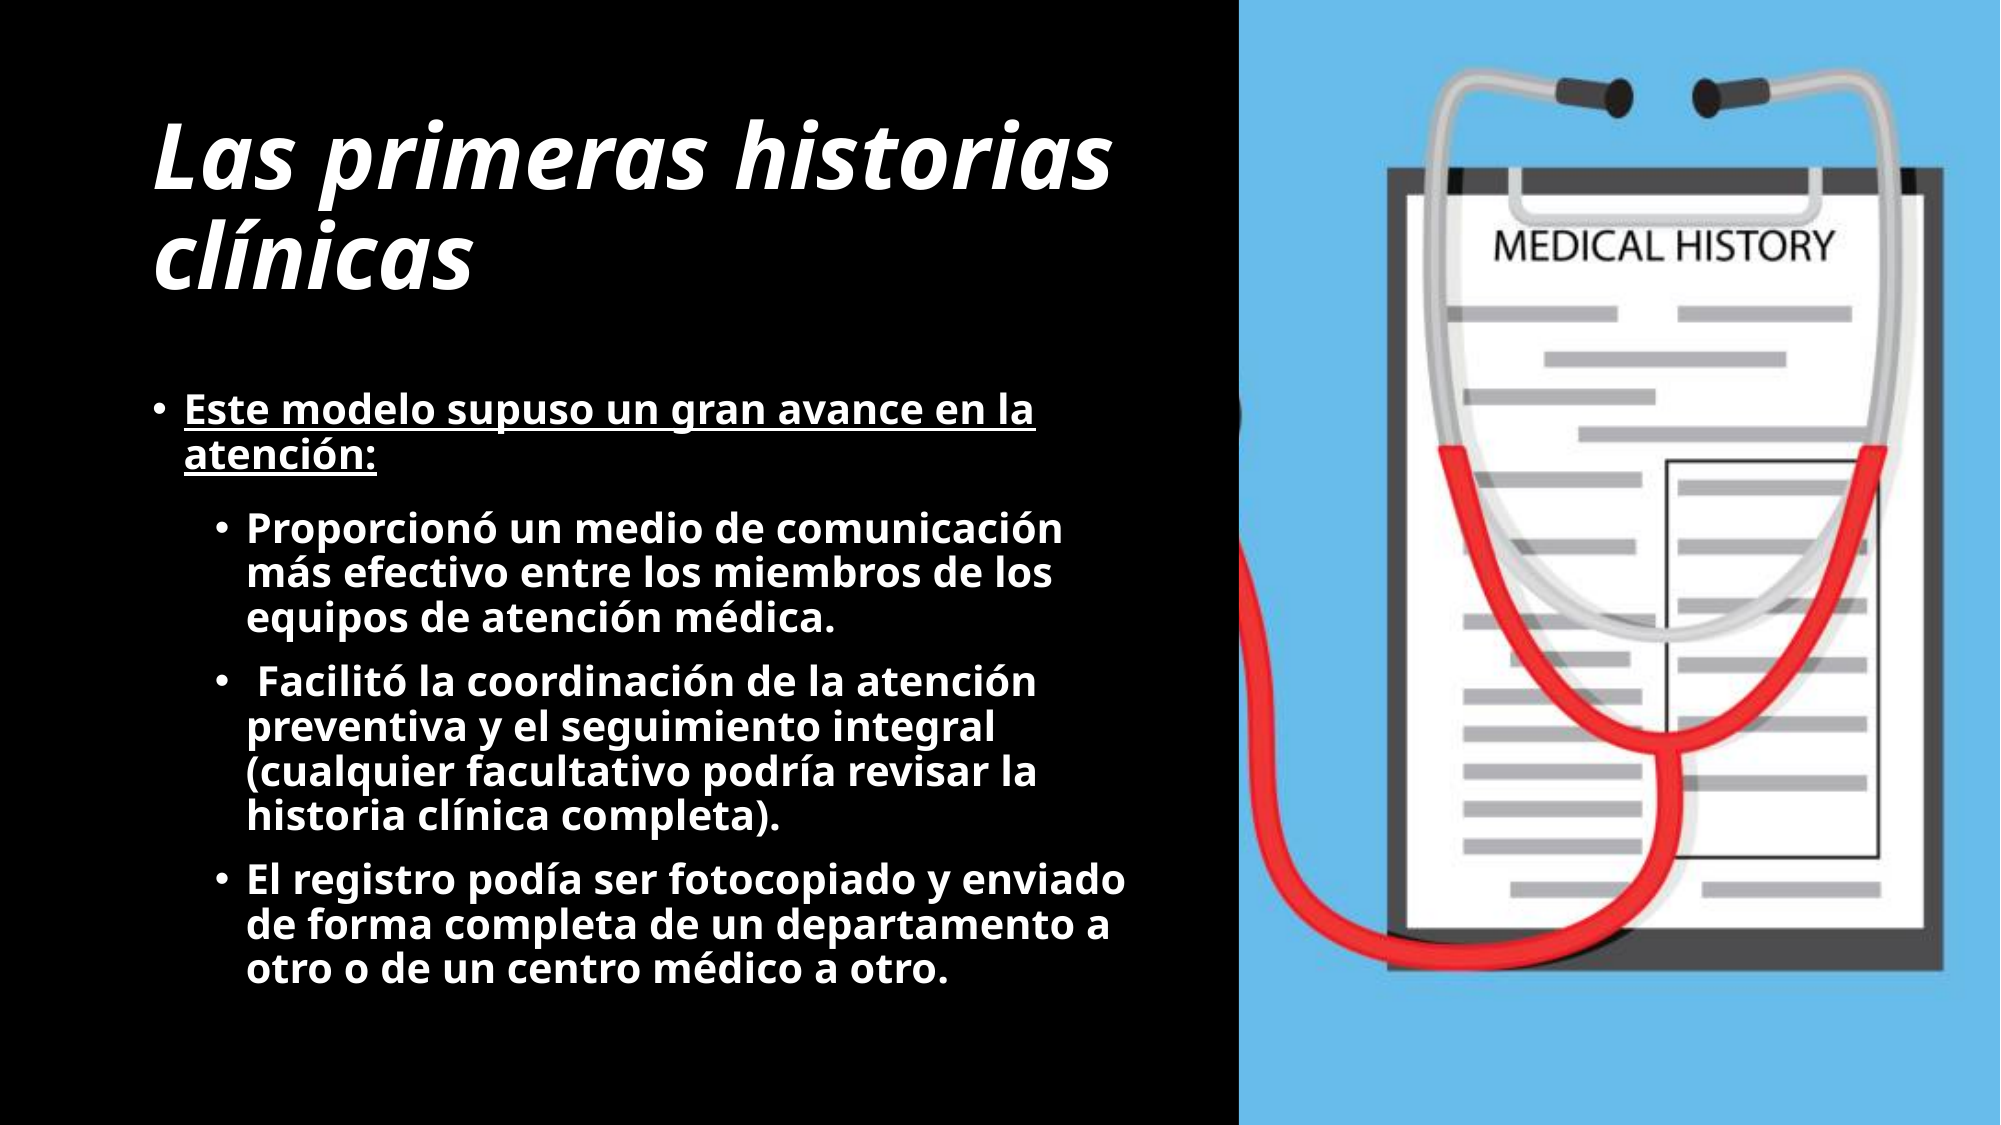

# Las primeras historias clínicas
Este modelo supuso un gran avance en la atención:
Proporcionó un medio de comunicación más efectivo entre los miembros de los equipos de atención médica.
 Facilitó la coordinación de la atención preventiva y el seguimiento integral (cualquier facultativo podría revisar la historia clínica completa).
El registro podía ser fotocopiado y enviado de forma completa de un departamento a otro o de un centro médico a otro.